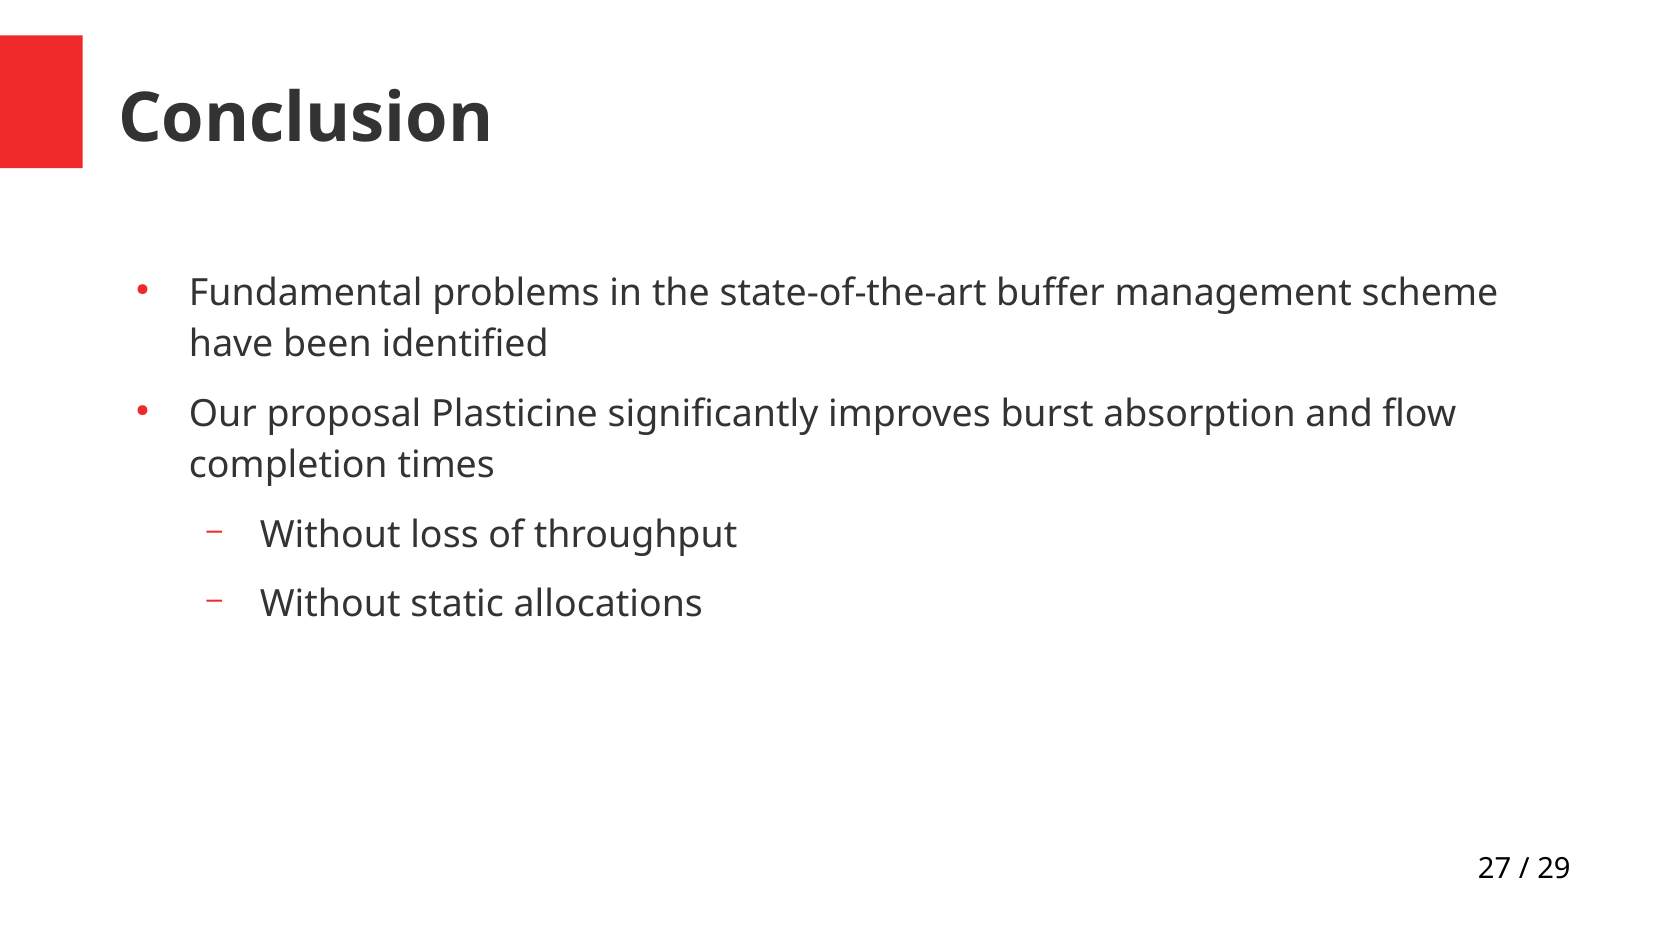

# Conclusion
Fundamental problems in the state-of-the-art buffer management scheme have been identified
Our proposal Plasticine significantly improves burst absorption and flow completion times
Without loss of throughput
Without static allocations
27